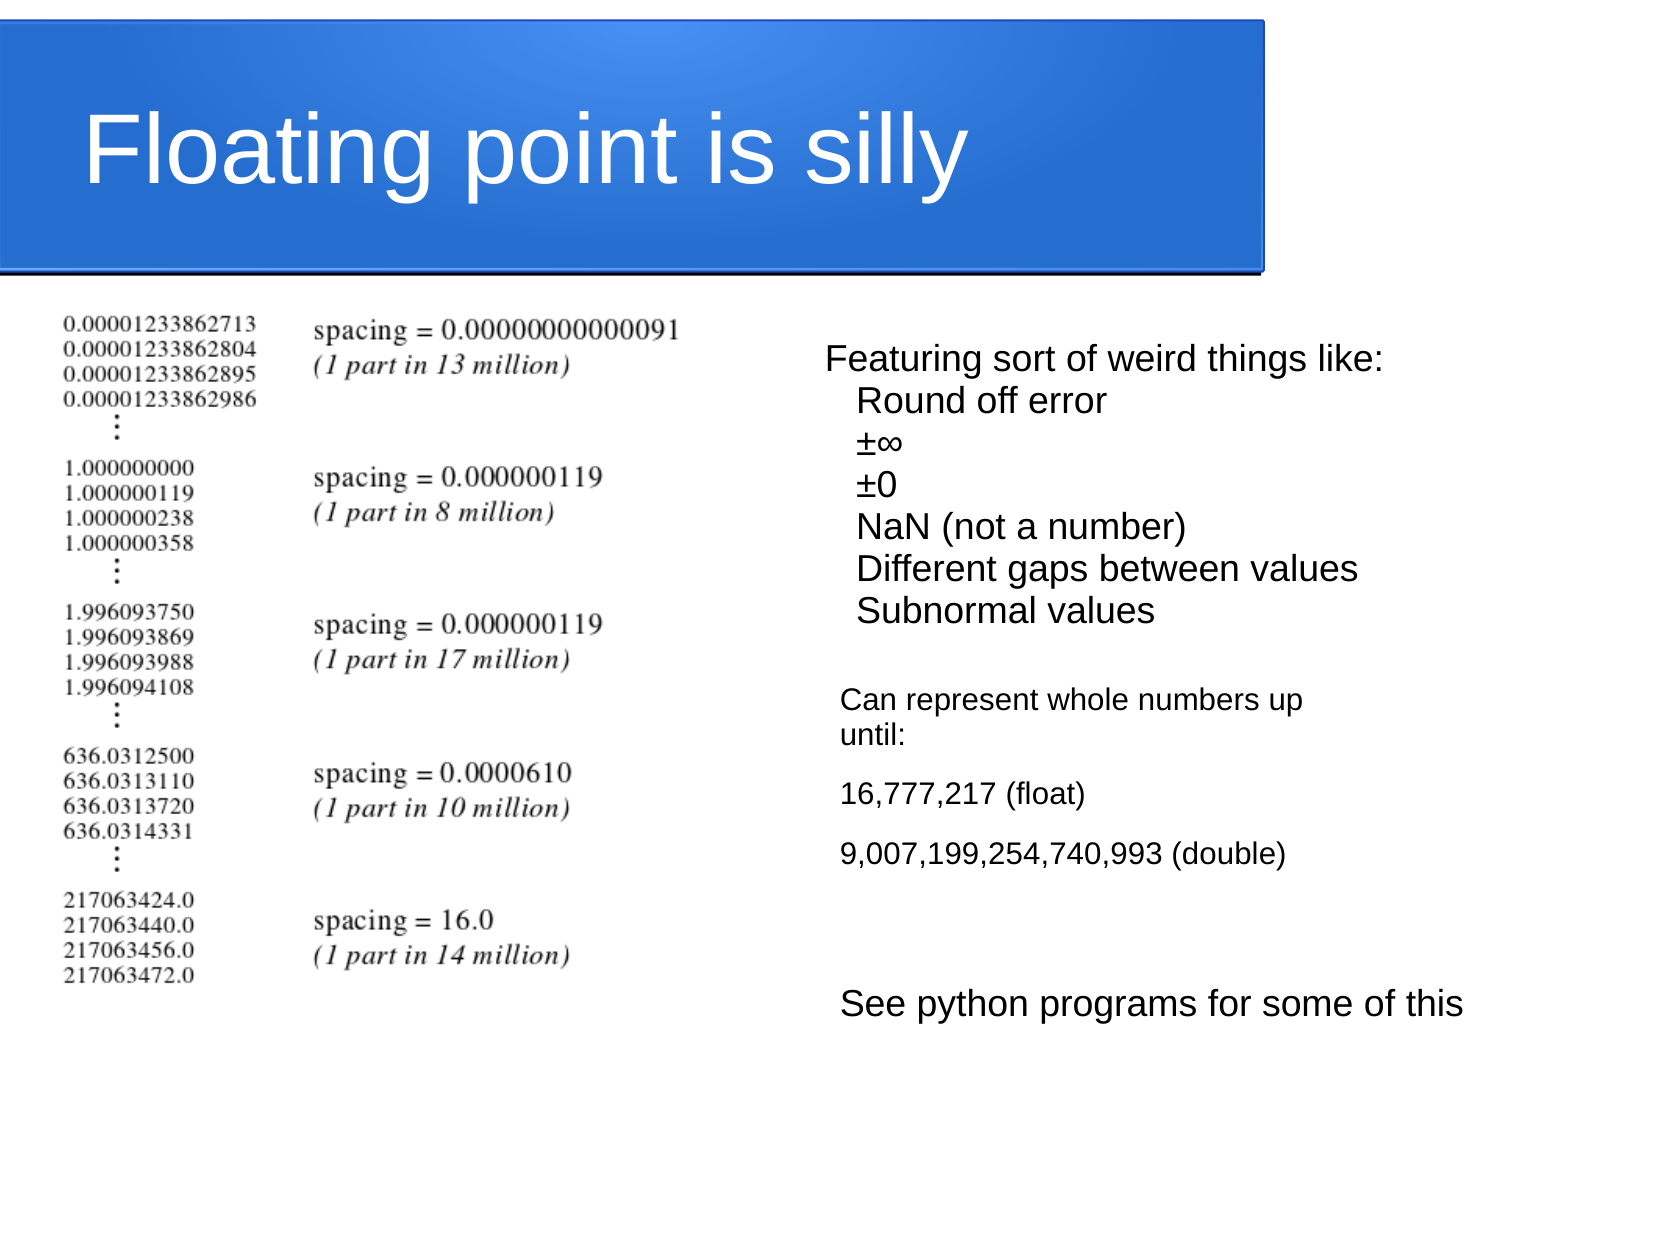

# Floating point is silly
Featuring sort of weird things like:
 Round off error
 ±∞
 ±0
 NaN (not a number)
 Different gaps between values
 Subnormal values
Can represent whole numbers up until:
16,777,217 (float)
9,007,199,254,740,993 (double)
See python programs for some of this